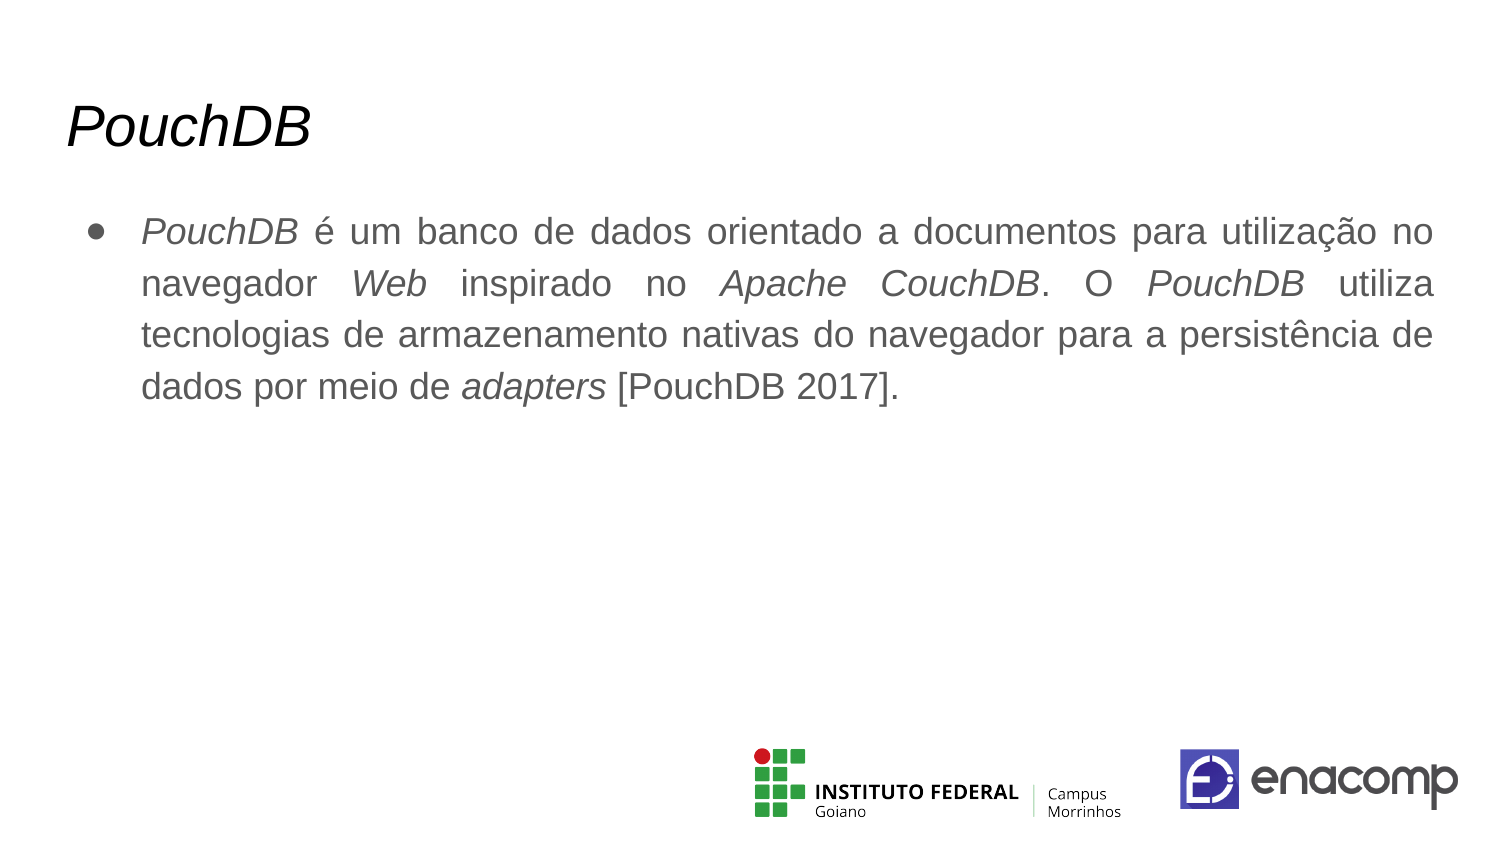

# PouchDB
PouchDB é um banco de dados orientado a documentos para utilização no navegador Web inspirado no Apache CouchDB. O PouchDB utiliza tecnologias de armazenamento nativas do navegador para a persistência de dados por meio de adapters [PouchDB 2017].